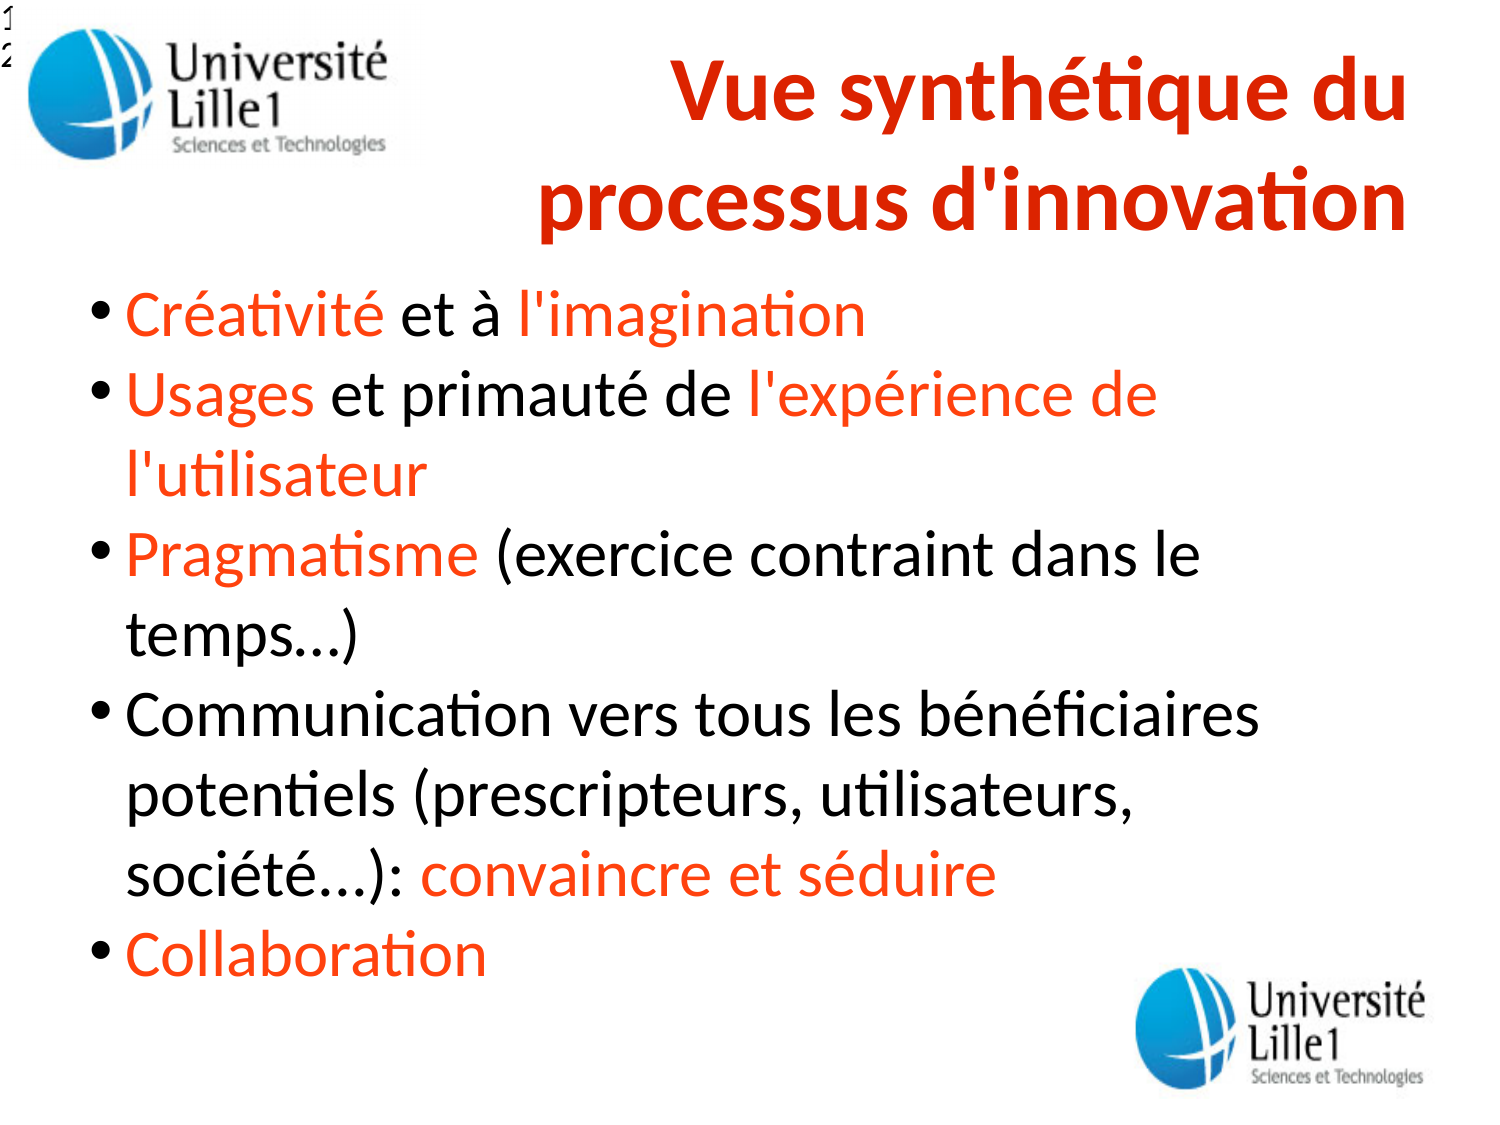

Vue synthétique du
processus d'innovation
Créativité et à l'imagination
Usages et primauté de l'expérience de l'utilisateur
Pragmatisme (exercice contraint dans le temps…)
Communication vers tous les bénéficiaires potentiels (prescripteurs, utilisateurs, société...): convaincre et séduire
Collaboration